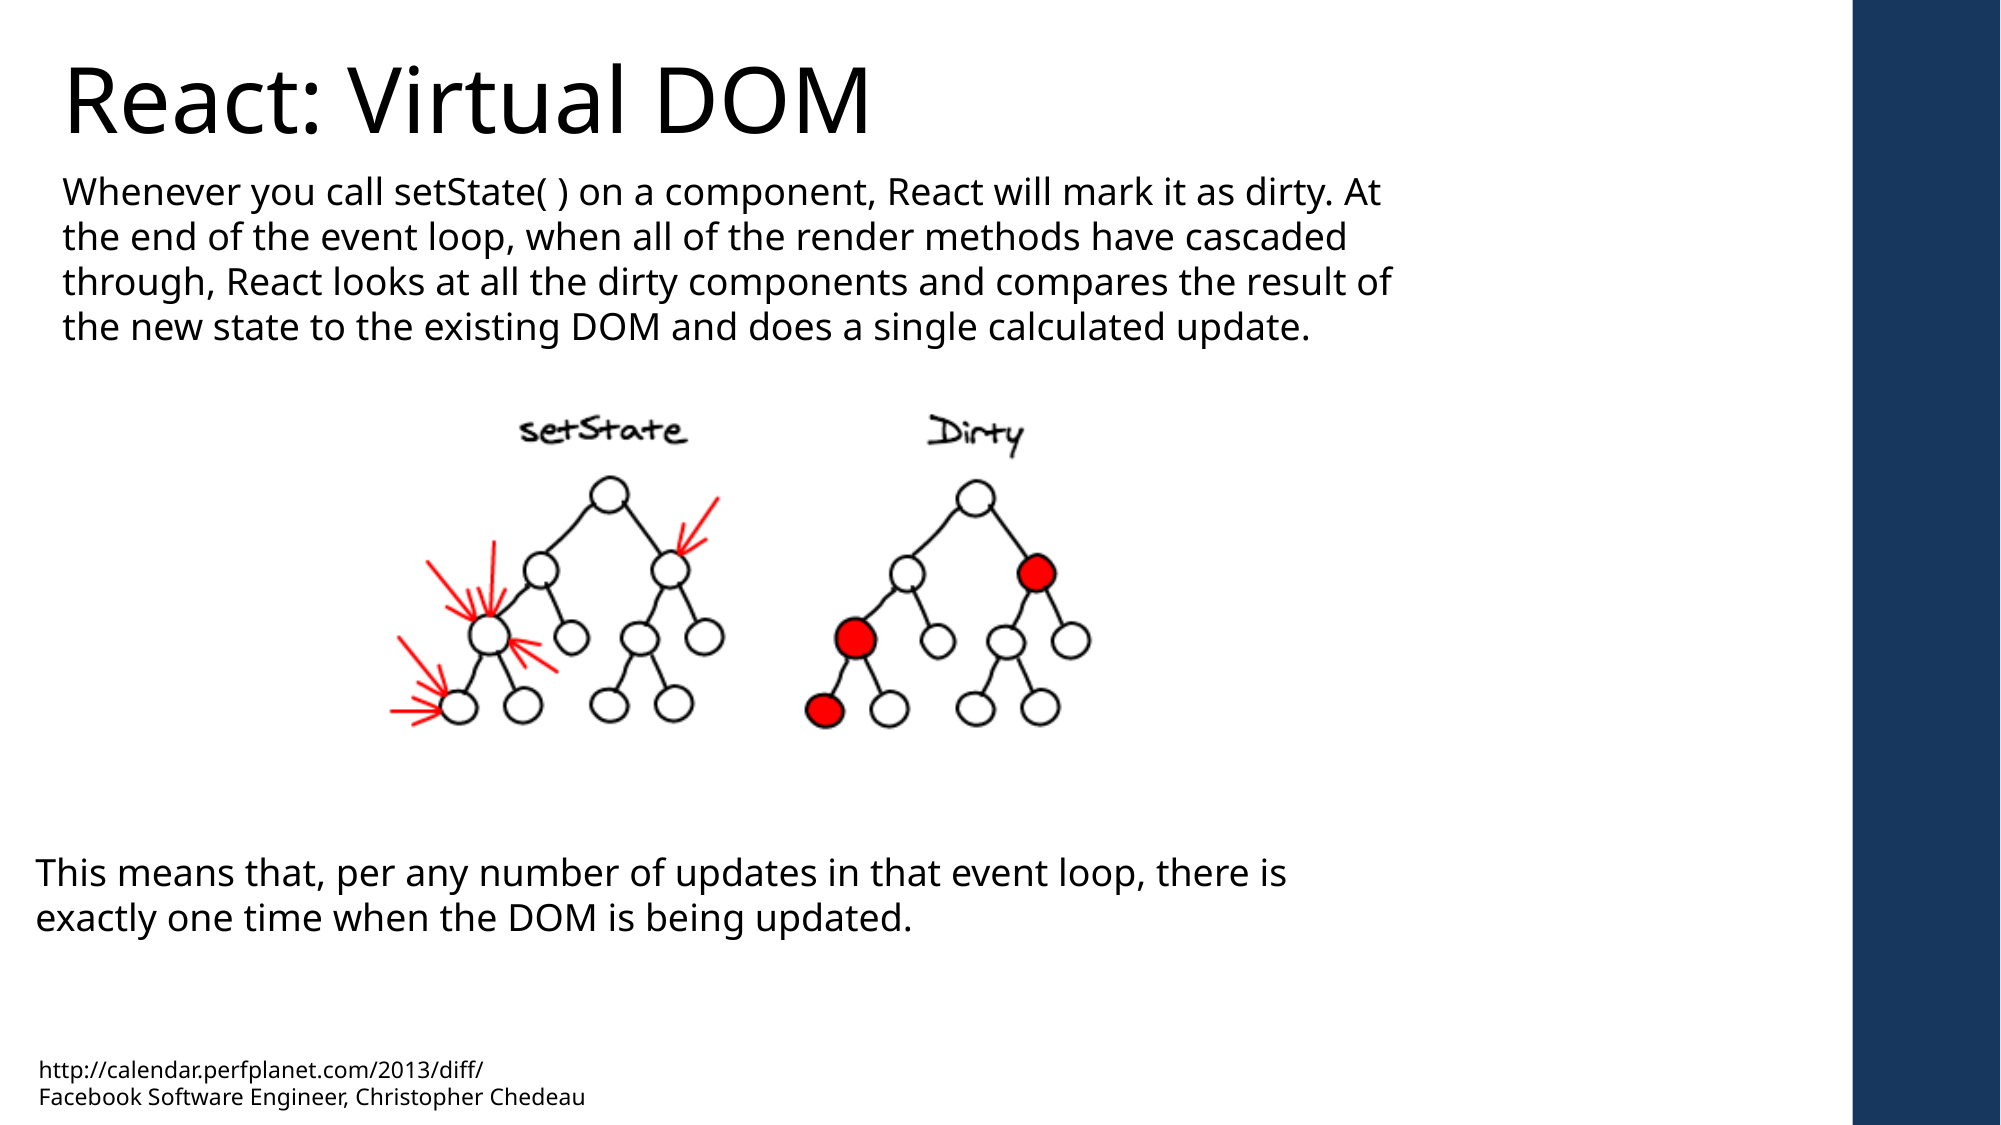

React: Virtual DOM
Whenever you call setState( ) on a component, React will mark it as dirty. At the end of the event loop, when all of the render methods have cascaded through, React looks at all the dirty components and compares the result of the new state to the existing DOM and does a single calculated update.
This means that, per any number of updates in that event loop, there is exactly one time when the DOM is being updated.
http://calendar.perfplanet.com/2013/diff/
Facebook Software Engineer, Christopher Chedeau